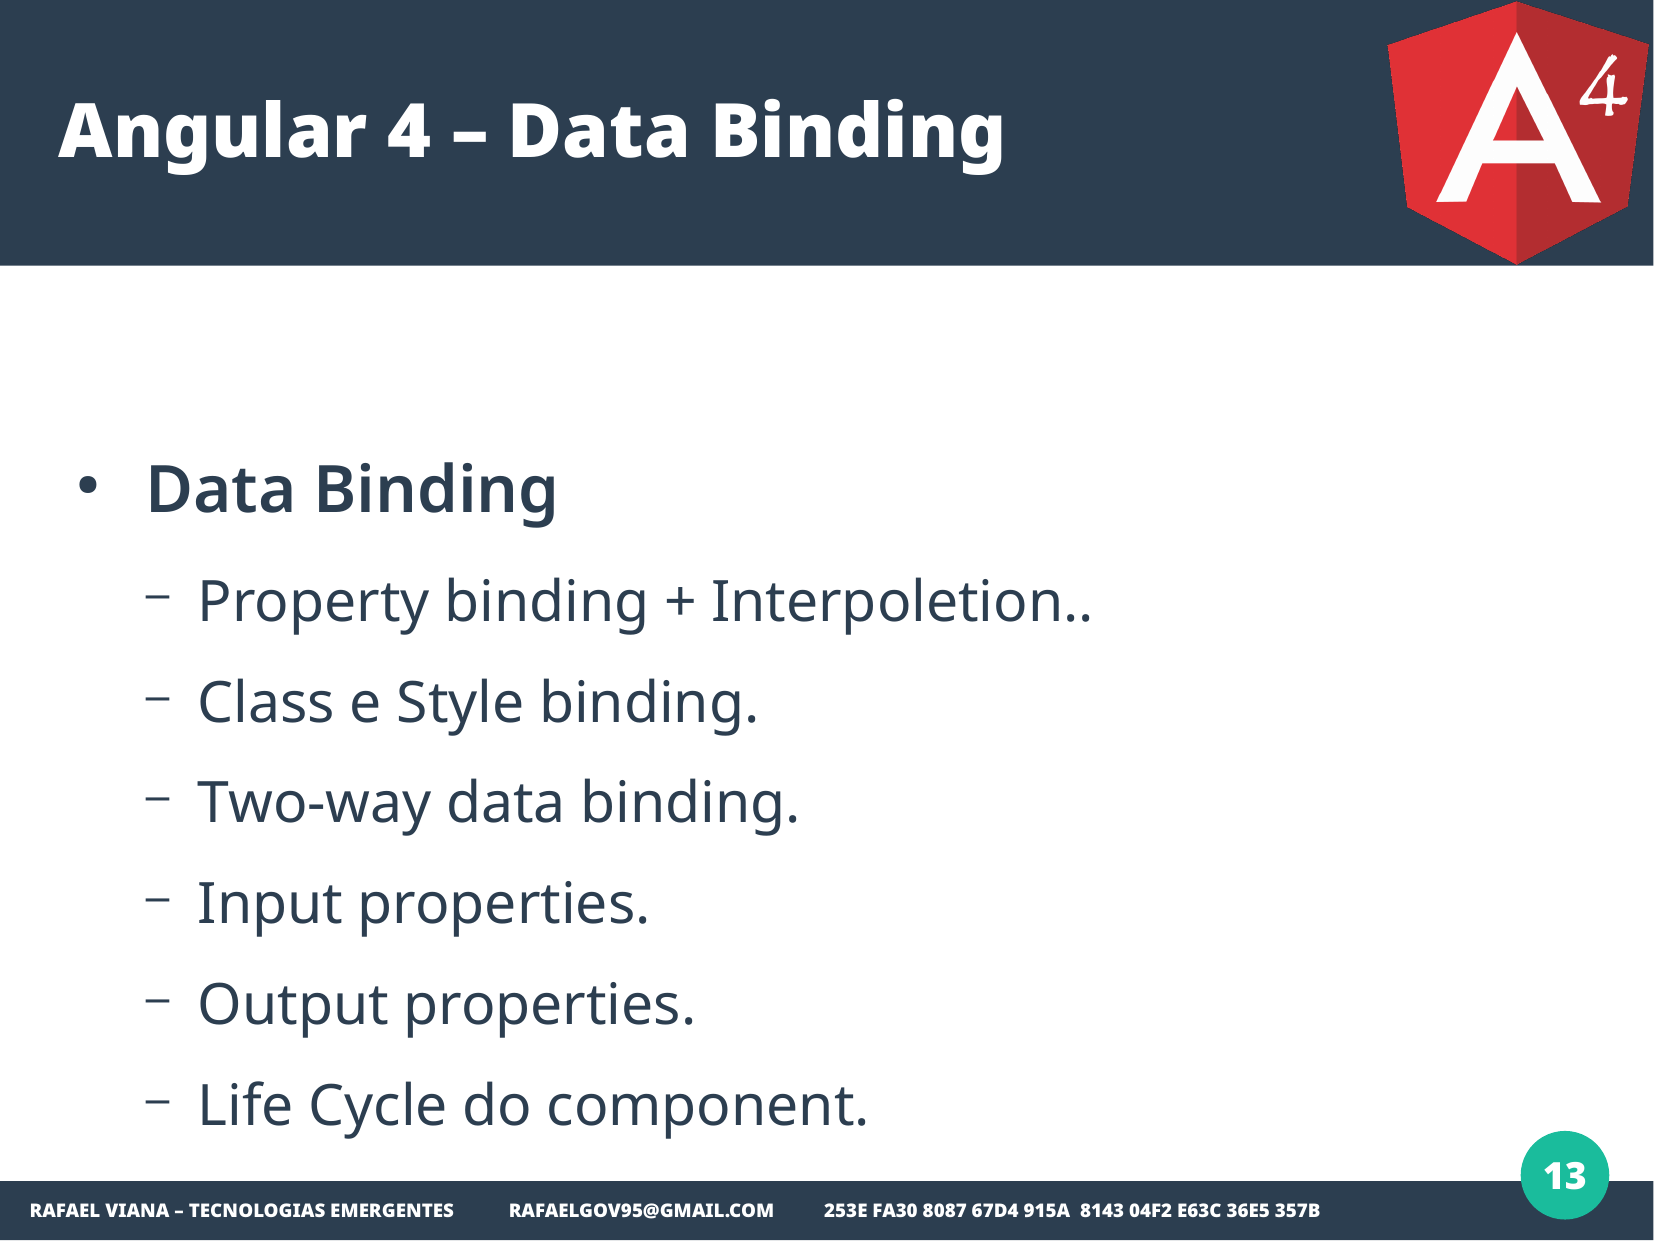

# Angular 4 – Data Binding
 Data Binding
Property binding + Interpoletion..
Class e Style binding.
Two-way data binding.
Input properties.
Output properties.
Life Cycle do component.
13
RAFAEL VIANA – TECNOLOGIAS EMERGENTES RAFAELGOV95@GMAIL.COM 253E FA30 8087 67D4 915A 8143 04F2 E63C 36E5 357B